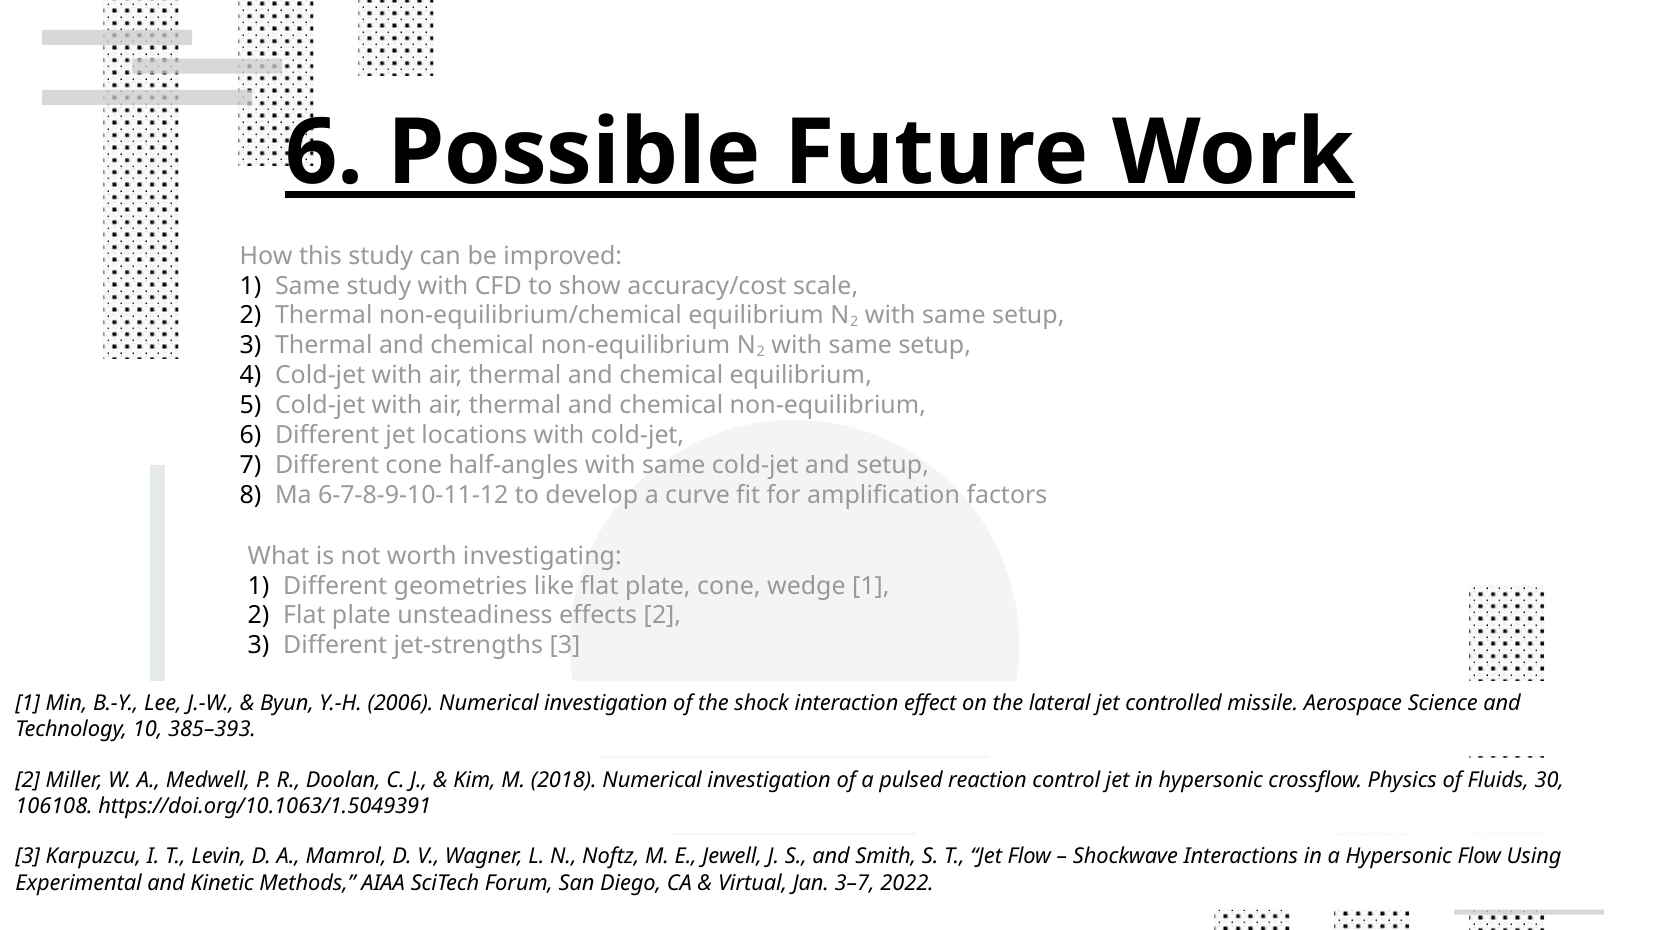

# 6. Possible Future Work
How this study can be improved:
Same study with CFD to show accuracy/cost scale,
Thermal non-equilibrium/chemical equilibrium N2 with same setup,
Thermal and chemical non-equilibrium N2 with same setup,
Cold-jet with air, thermal and chemical equilibrium,
Cold-jet with air, thermal and chemical non-equilibrium,
Different jet locations with cold-jet,
Different cone half-angles with same cold-jet and setup,
Ma 6-7-8-9-10-11-12 to develop a curve fit for amplification factors
What is not worth investigating:
Different geometries like flat plate, cone, wedge [1],
Flat plate unsteadiness effects [2],
Different jet-strengths [3]
[1] Min, B.-Y., Lee, J.-W., & Byun, Y.-H. (2006). Numerical investigation of the shock interaction effect on the lateral jet controlled missile. Aerospace Science and Technology, 10, 385–393.
[2] Miller, W. A., Medwell, P. R., Doolan, C. J., & Kim, M. (2018). Numerical investigation of a pulsed reaction control jet in hypersonic crossflow. Physics of Fluids, 30, 106108. https://doi.org/10.1063/1.5049391
[3] Karpuzcu, I. T., Levin, D. A., Mamrol, D. V., Wagner, L. N., Noftz, M. E., Jewell, J. S., and Smith, S. T., “Jet Flow – Shockwave Interactions in a Hypersonic Flow Using Experimental and Kinetic Methods,” AIAA SciTech Forum, San Diego, CA & Virtual, Jan. 3–7, 2022.
10